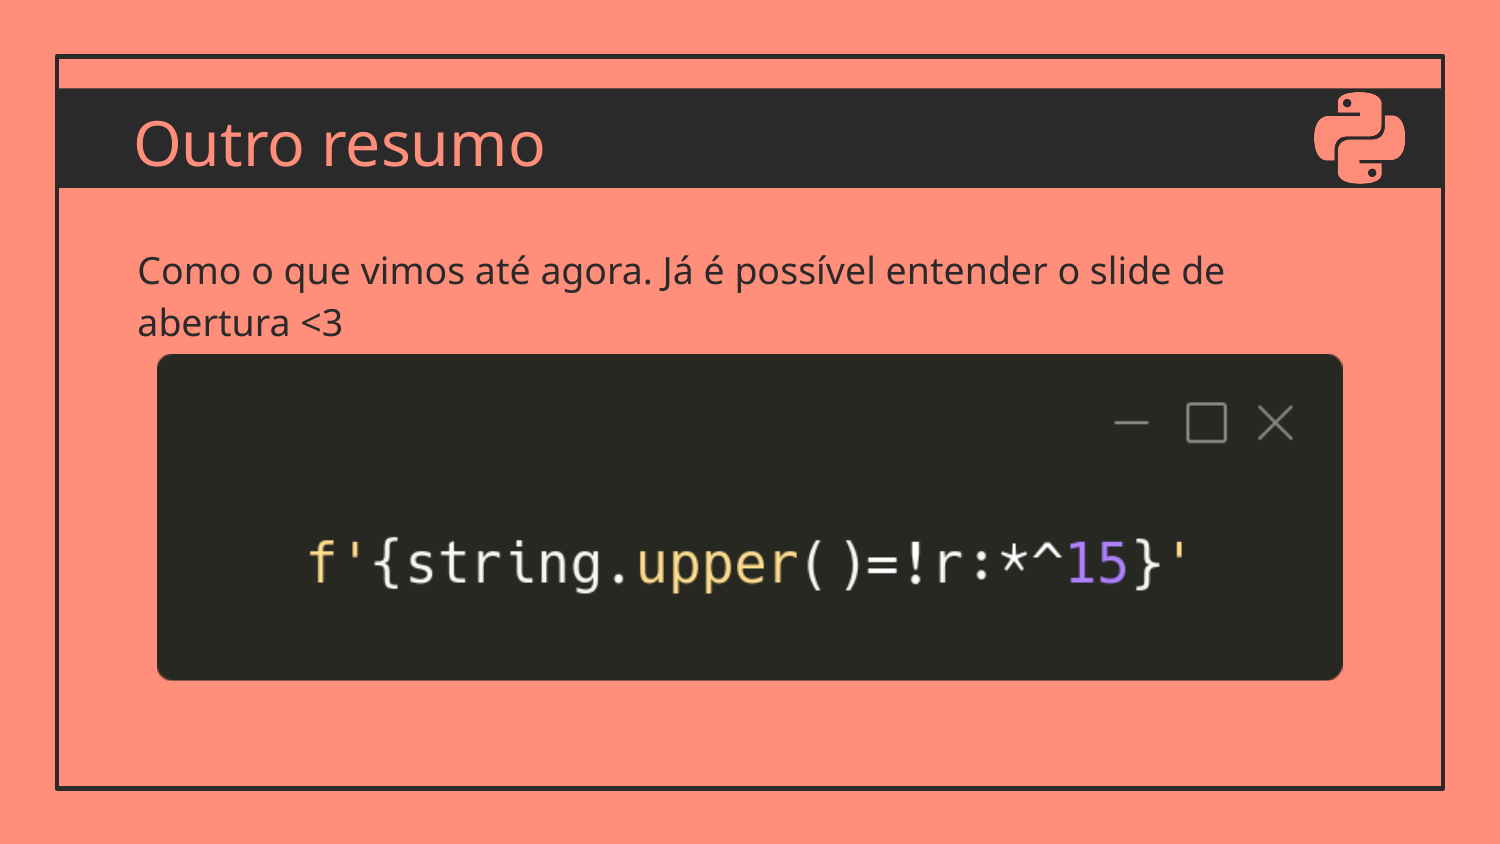

# Outro resumo
Como o que vimos até agora. Já é possível entender o slide de abertura <3